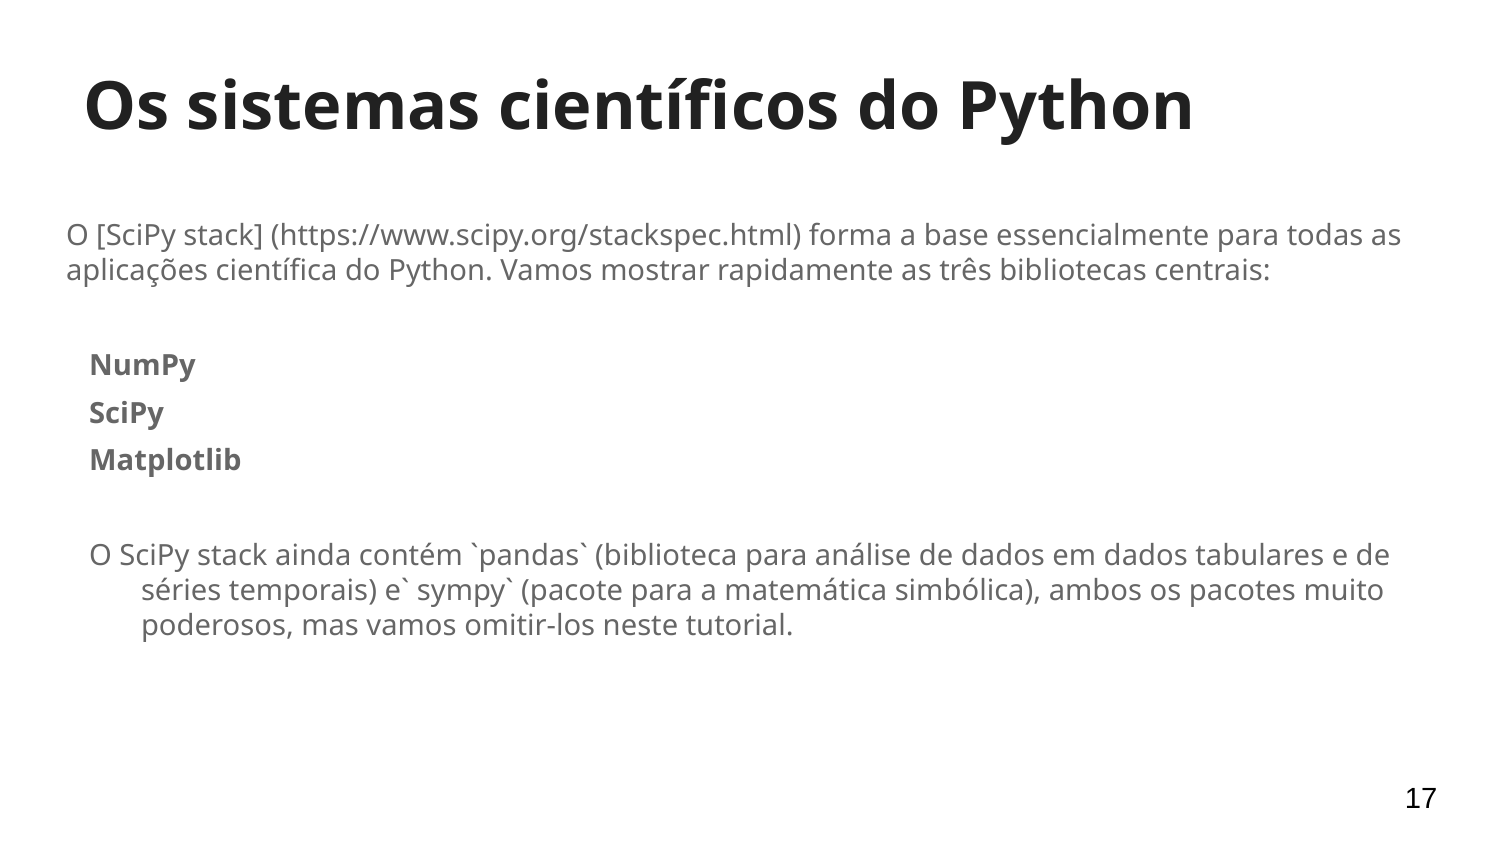

# Os sistemas científicos do Python
O [SciPy stack] (https://www.scipy.org/stackspec.html) forma a base essencialmente para todas as aplicações científica do Python. Vamos mostrar rapidamente as três bibliotecas centrais:
NumPy
SciPy
Matplotlib
O SciPy stack ainda contém `pandas` (biblioteca para análise de dados em dados tabulares e de séries temporais) e` sympy` (pacote para a matemática simbólica), ambos os pacotes muito poderosos, mas vamos omitir-los neste tutorial.